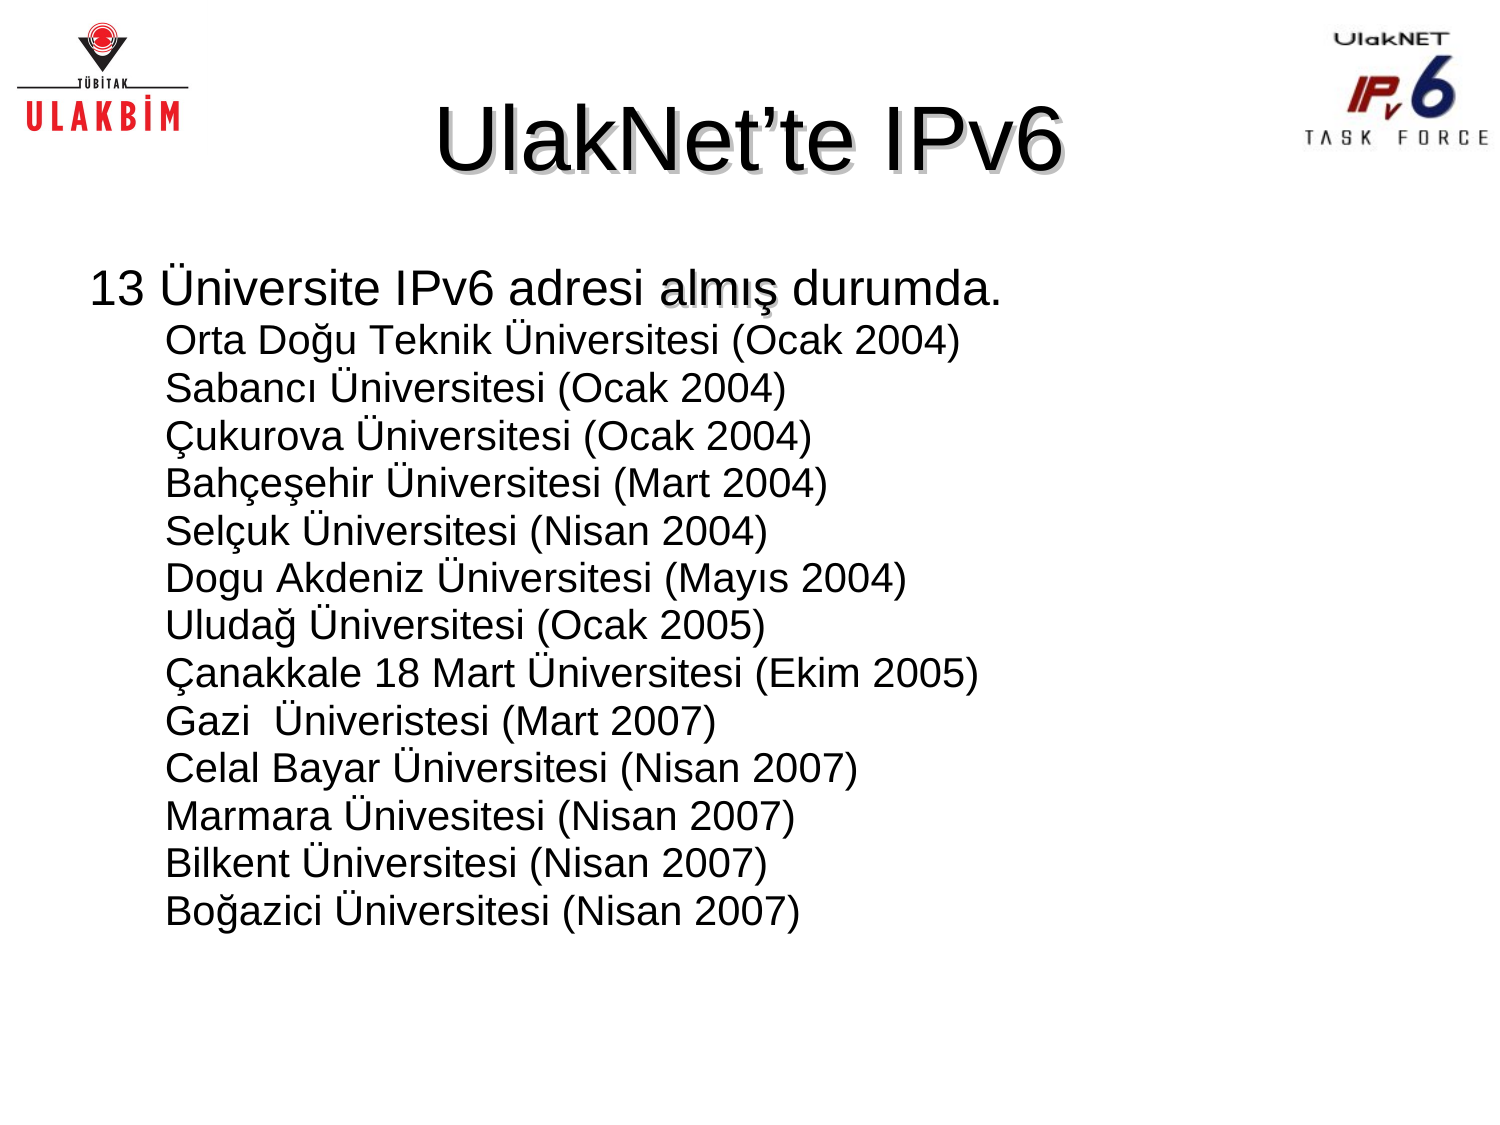

# UlakNet’te IPv6
13 Üniversite IPv6 adresi almış durumda.
Orta Doğu Teknik Üniversitesi (Ocak 2004)
Sabancı Üniversitesi (Ocak 2004)
Çukurova Üniversitesi (Ocak 2004)
Bahçeşehir Üniversitesi (Mart 2004)
Selçuk Üniversitesi (Nisan 2004)
Dogu Akdeniz Üniversitesi (Mayıs 2004)
Uludağ Üniversitesi (Ocak 2005)
Çanakkale 18 Mart Üniversitesi (Ekim 2005)
Gazi  Üniveristesi (Mart 2007)
Celal Bayar Üniversitesi (Nisan 2007)
Marmara Ünivesitesi (Nisan 2007)
Bilkent Üniversitesi (Nisan 2007)
Boğazici Üniversitesi (Nisan 2007)